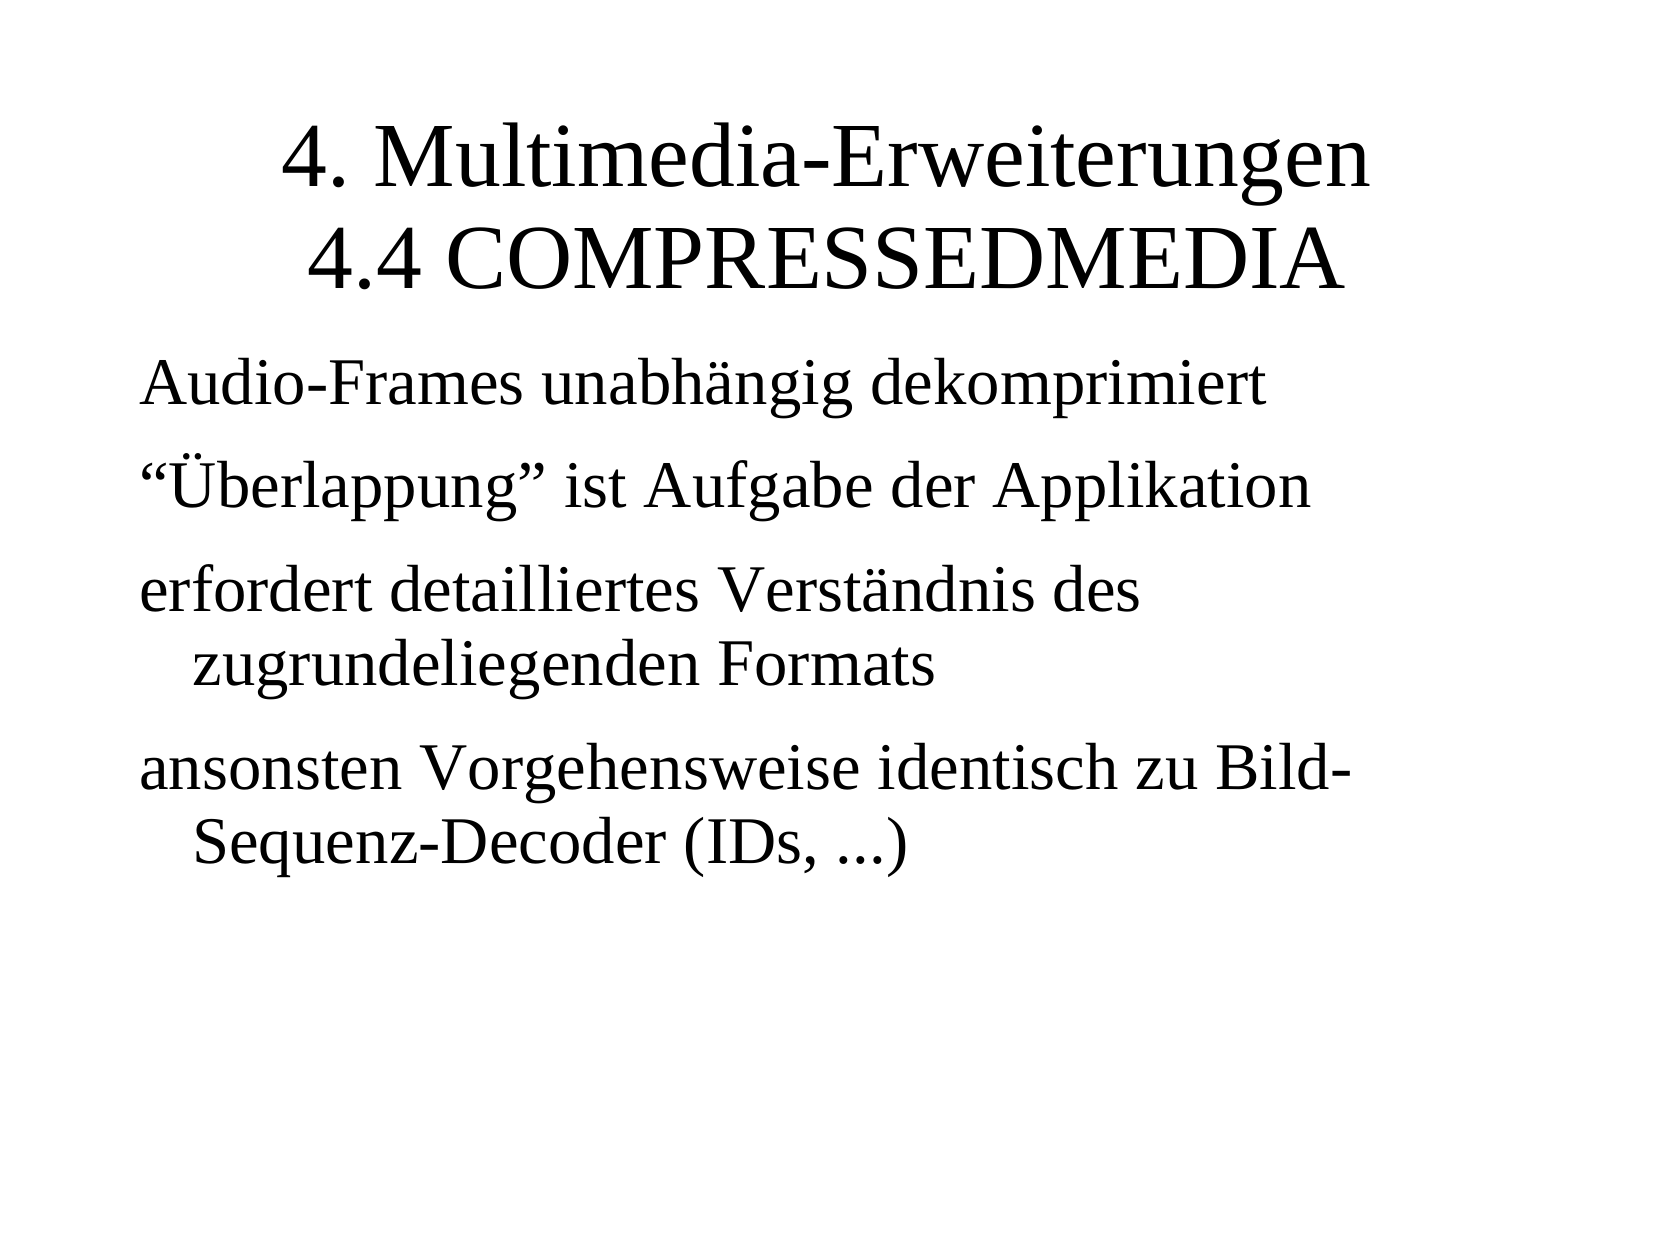

# 4. Multimedia-Erweiterungen 4.4 COMPRESSEDMEDIA
Audio-Frames unabhängig dekomprimiert
“Überlappung” ist Aufgabe der Applikation
erfordert detailliertes Verständnis des zugrundeliegenden Formats
ansonsten Vorgehensweise identisch zu Bild-Sequenz-Decoder (IDs, ...)